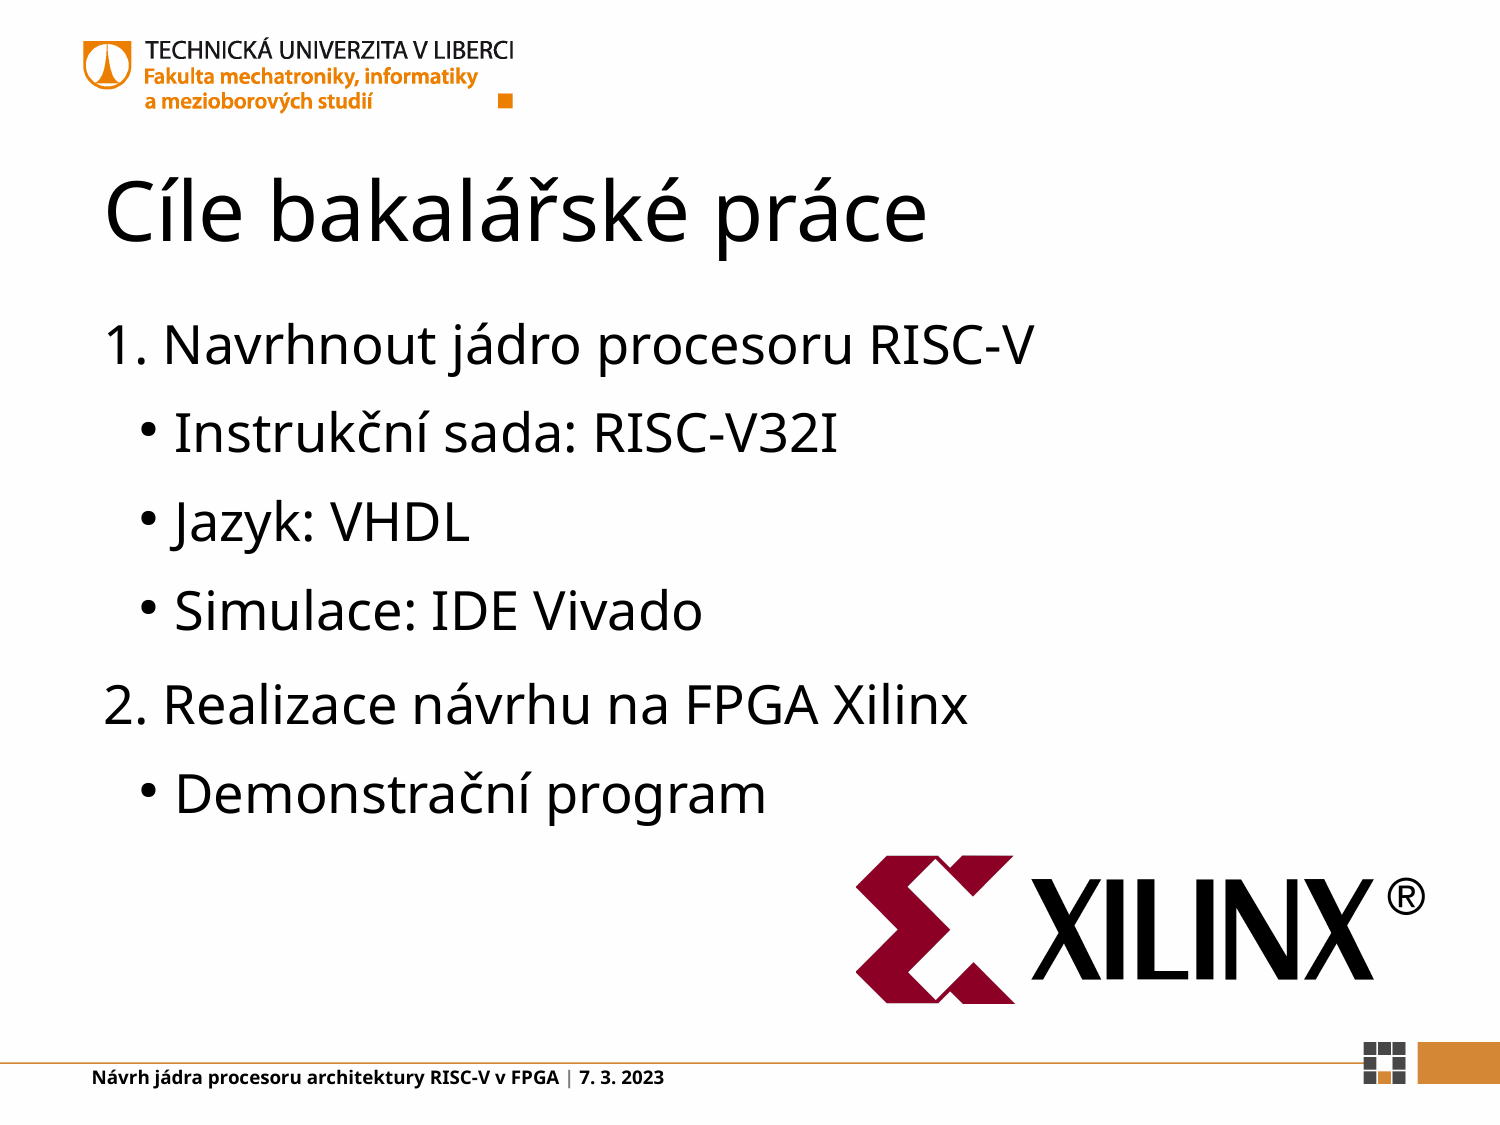

# Cíle bakalářské práce
 Navrhnout jádro procesoru RISC-V
Instrukční sada: RISC-V32I
Jazyk: VHDL
Simulace: IDE Vivado
 Realizace návrhu na FPGA Xilinx
Demonstrační program
Návrh jádra procesoru architektury RISC-V v FPGA | 7. 3. 2023